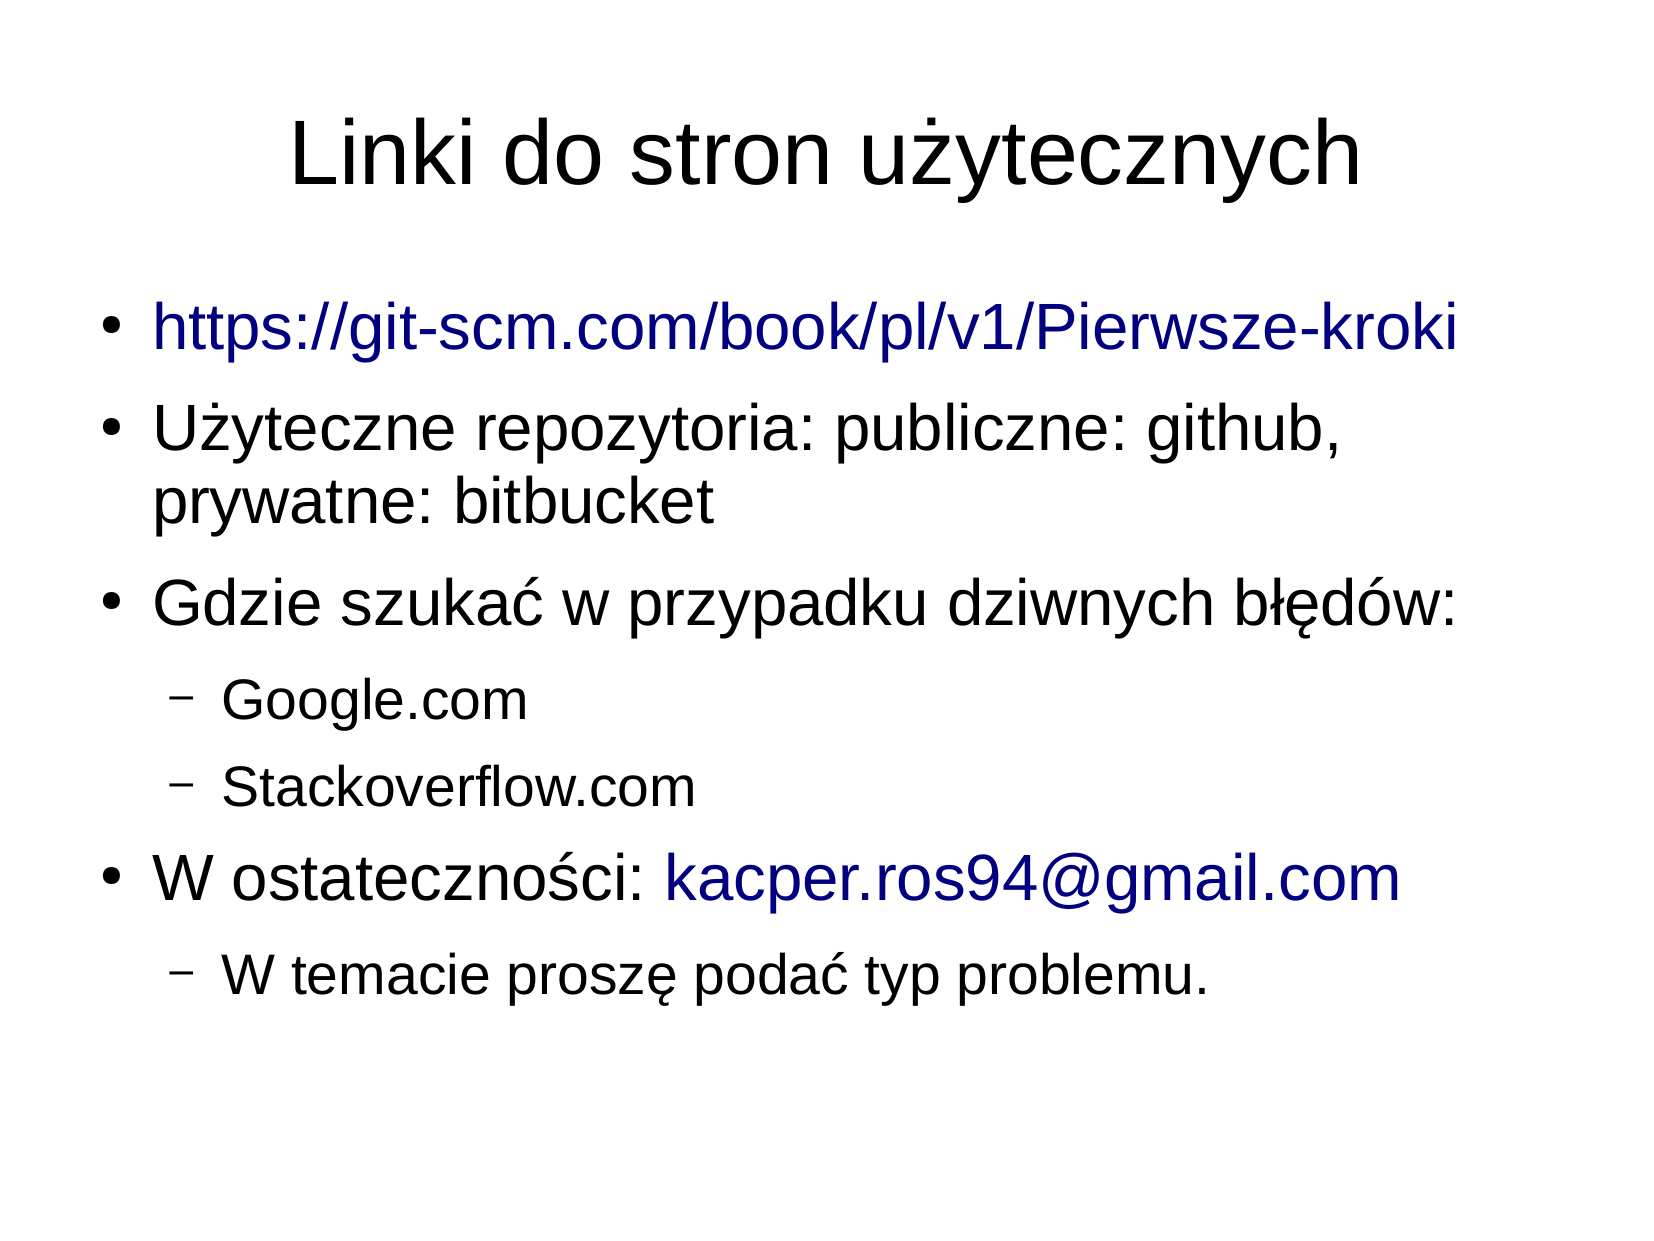

# Linki do stron użytecznych
https://git-scm.com/book/pl/v1/Pierwsze-kroki
Użyteczne repozytoria: publiczne: github, prywatne: bitbucket
Gdzie szukać w przypadku dziwnych błędów:
Google.com
Stackoverflow.com
W ostateczności: kacper.ros94@gmail.com
W temacie proszę podać typ problemu.